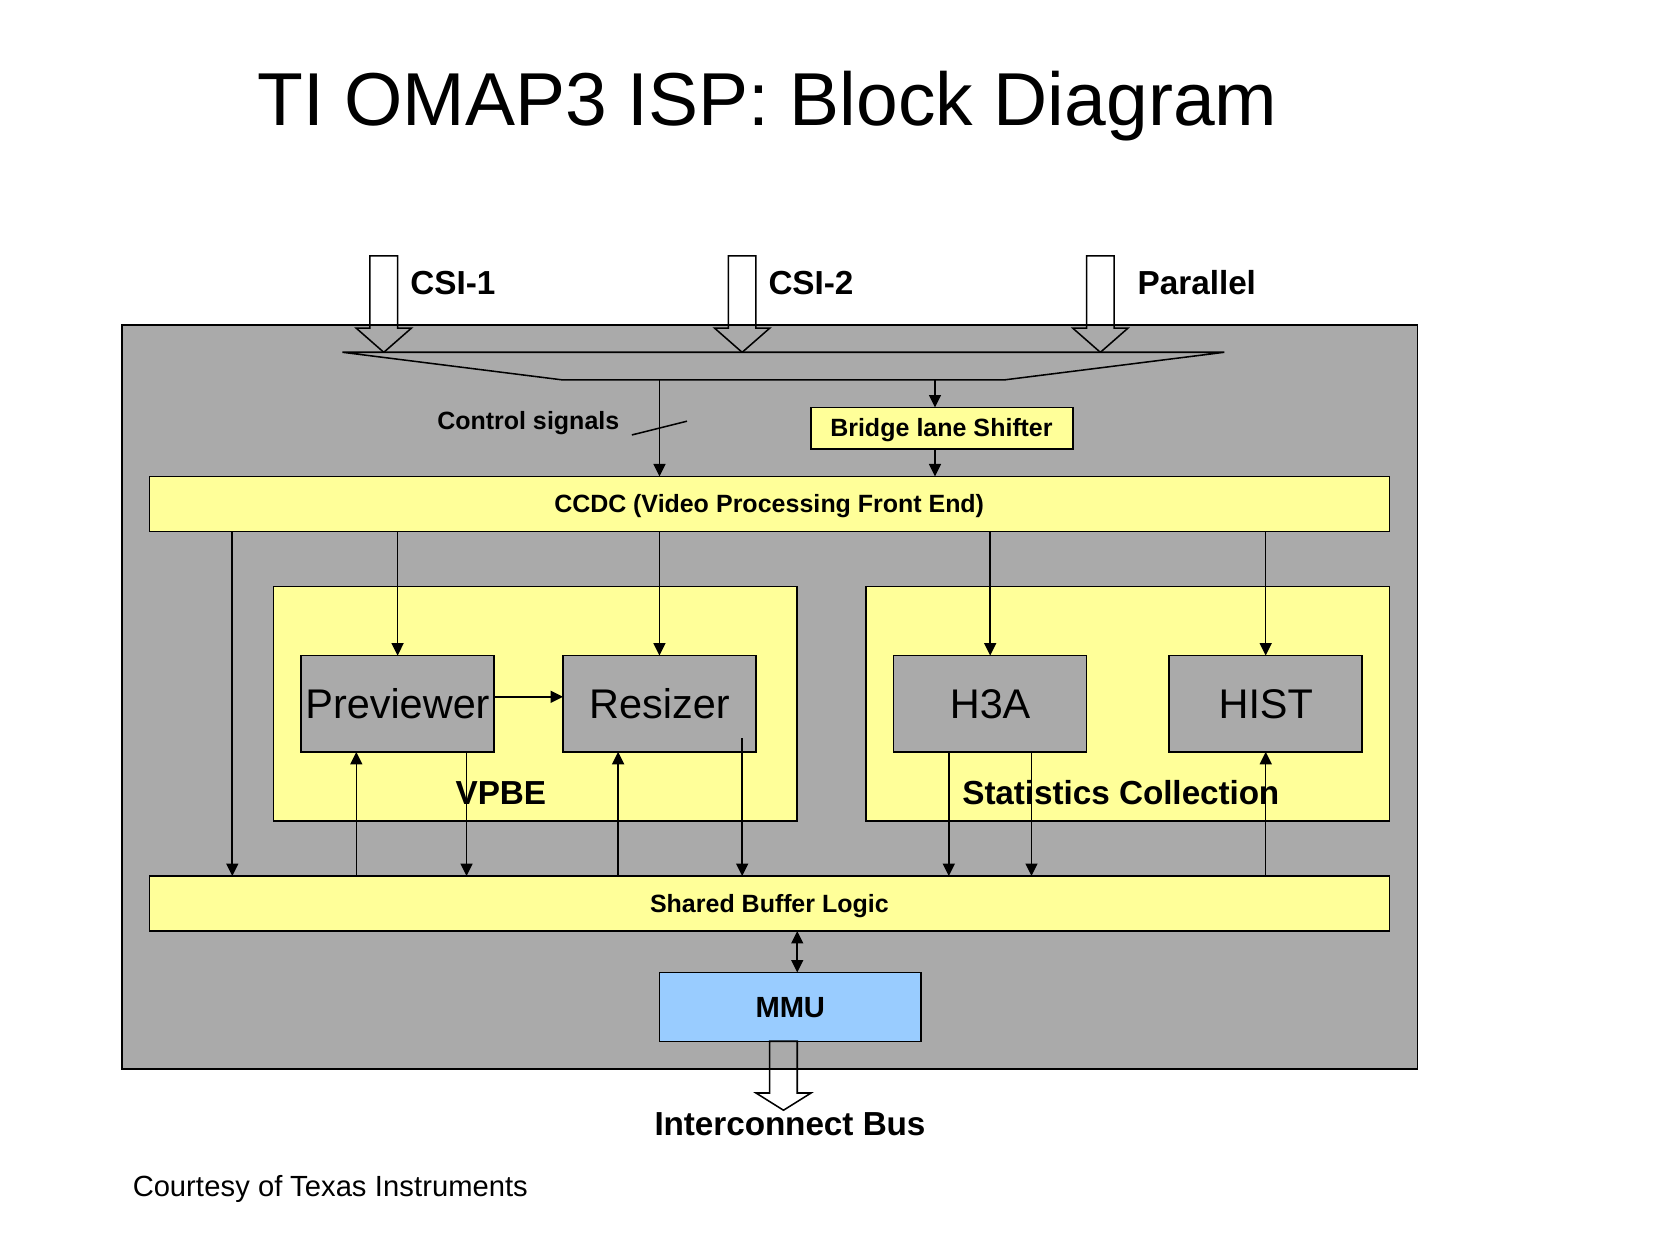

# TI OMAP3 ISP: Block Diagram
CSI-1
CSI-2
Parallel
Control signals
Bridge lane Shifter
CCDC (Video Processing Front End)
Previewer
Resizer
H3A
HIST
VPBE
Statistics Collection
Shared Buffer Logic
MMU
Interconnect Bus
Courtesy of Texas Instruments